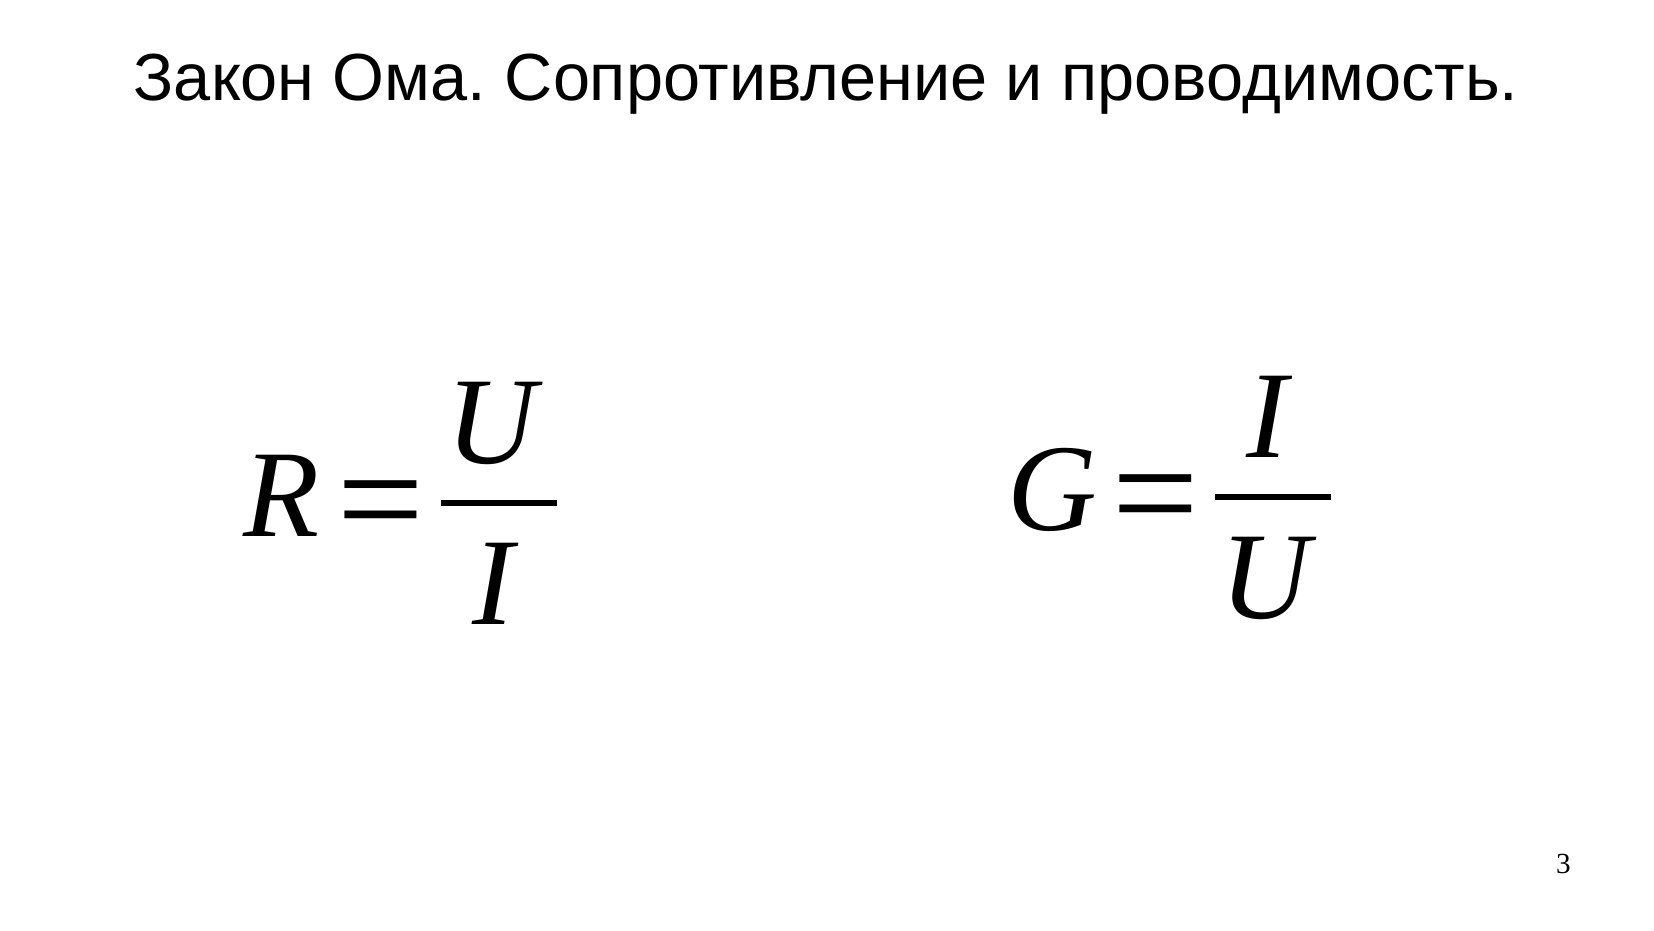

# Закон Ома. Сопротивление и проводимость.
3